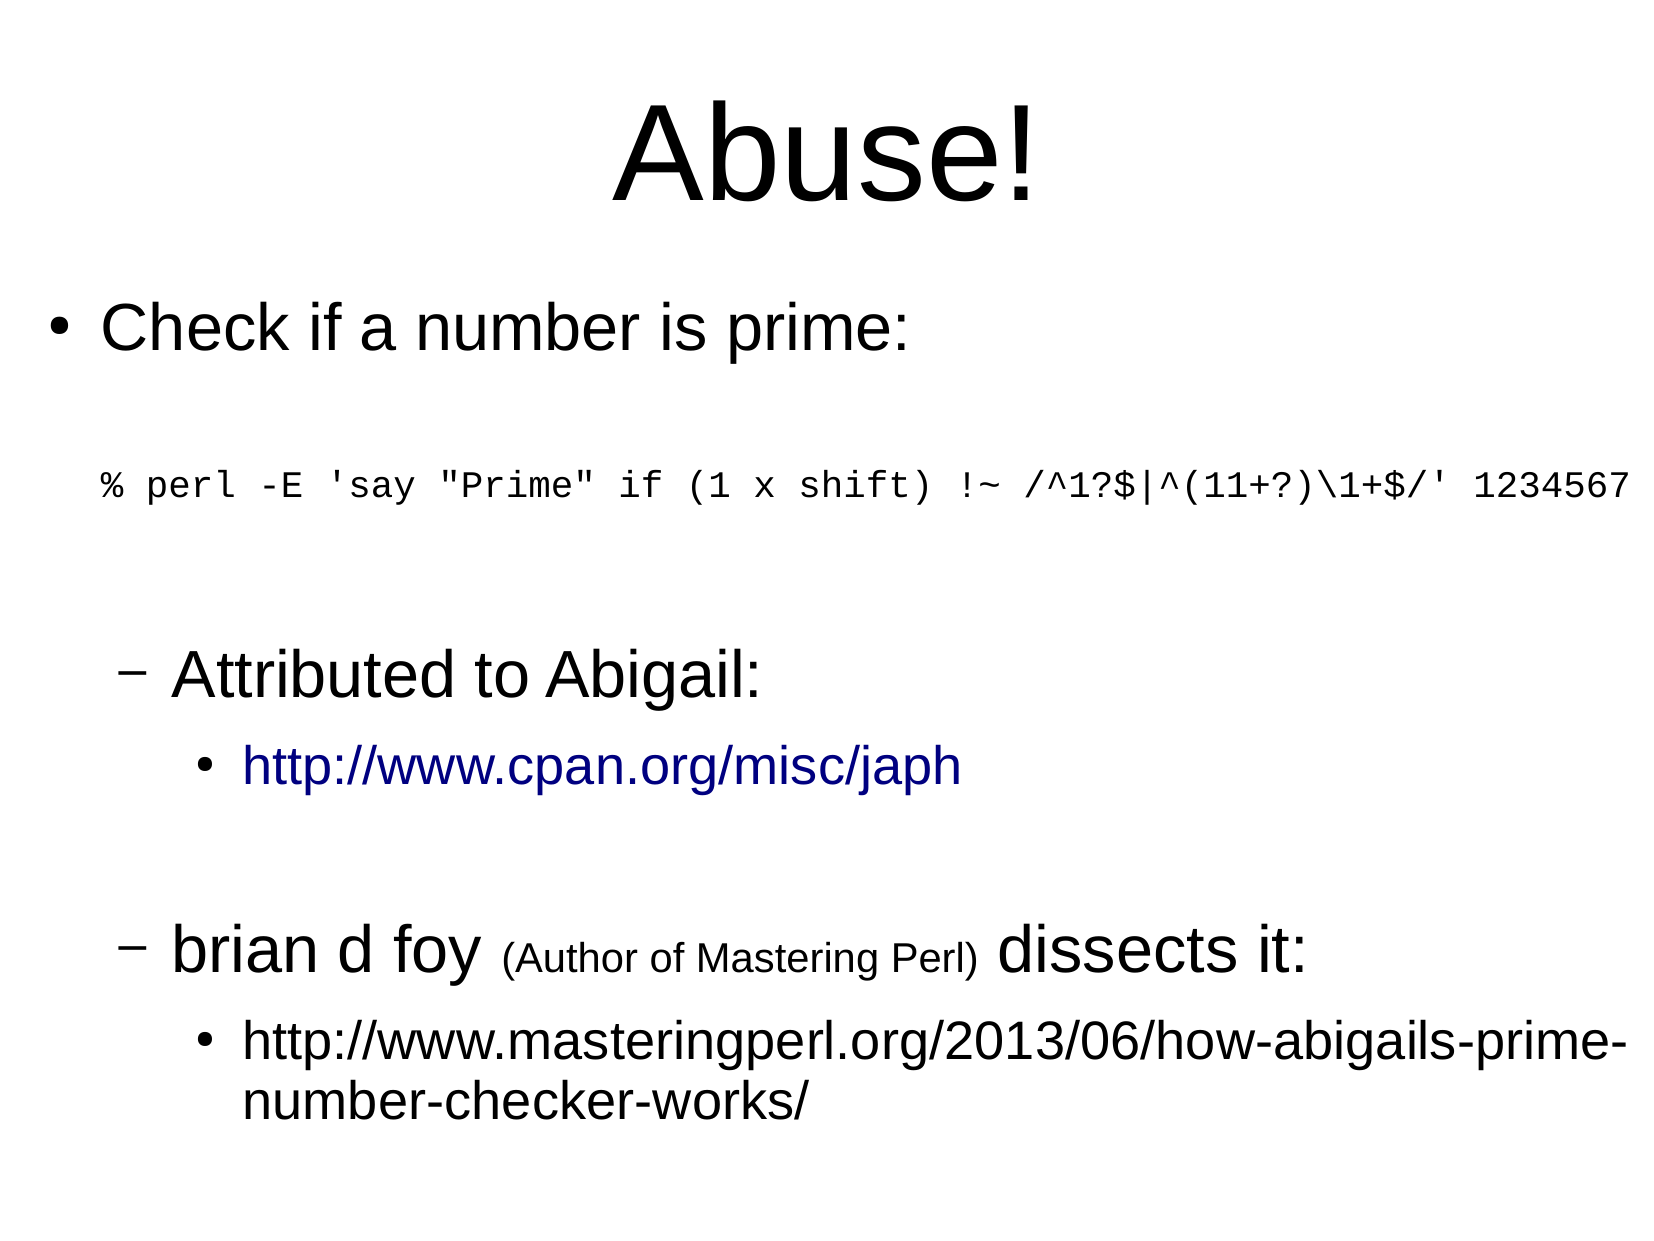

# Abuse!
Check if a number is prime:
% perl -E 'say "Prime" if (1 x shift) !~ /^1?$|^(11+?)\1+$/' 1234567
Attributed to Abigail:
http://www.cpan.org/misc/japh
brian d foy (Author of Mastering Perl) dissects it:
http://www.masteringperl.org/2013/06/how-abigails-prime-number-checker-works/